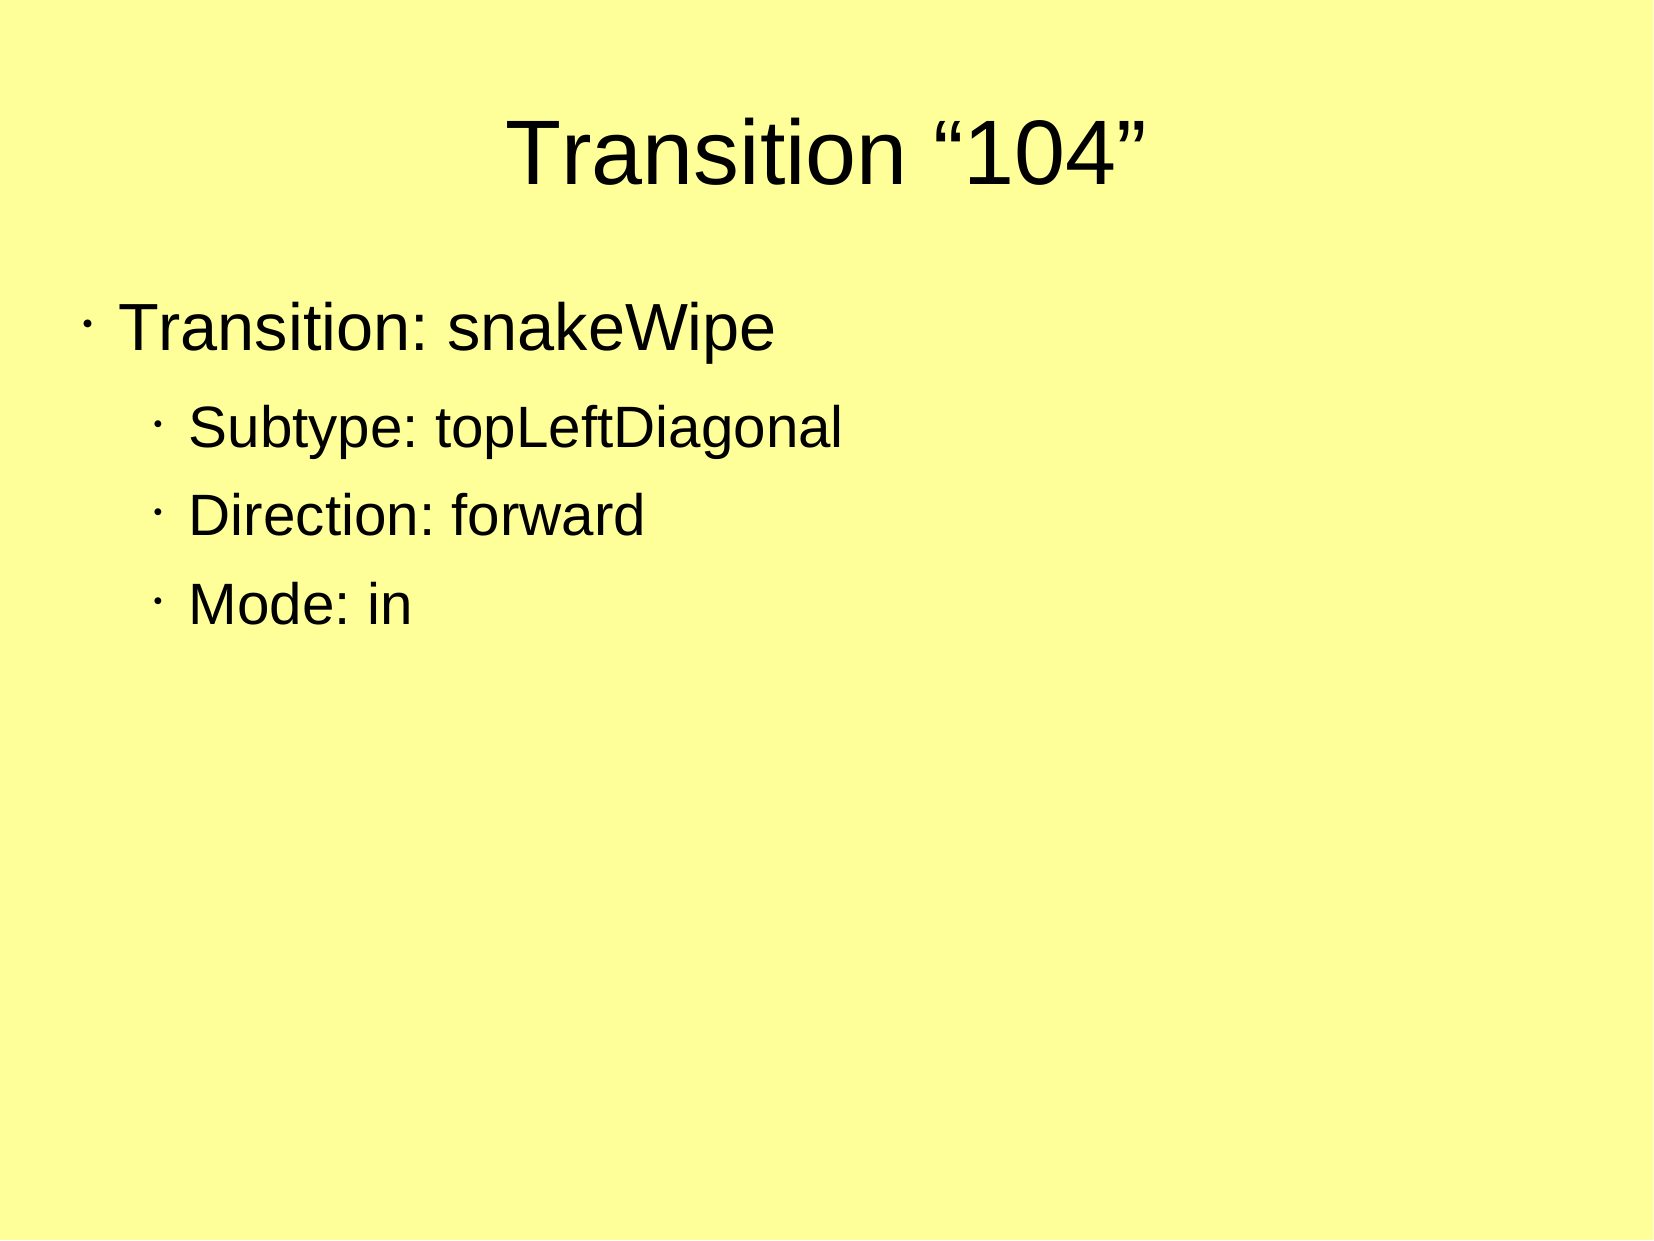

# Transition “104”
Transition: snakeWipe
Subtype: topLeftDiagonal
Direction: forward
Mode: in